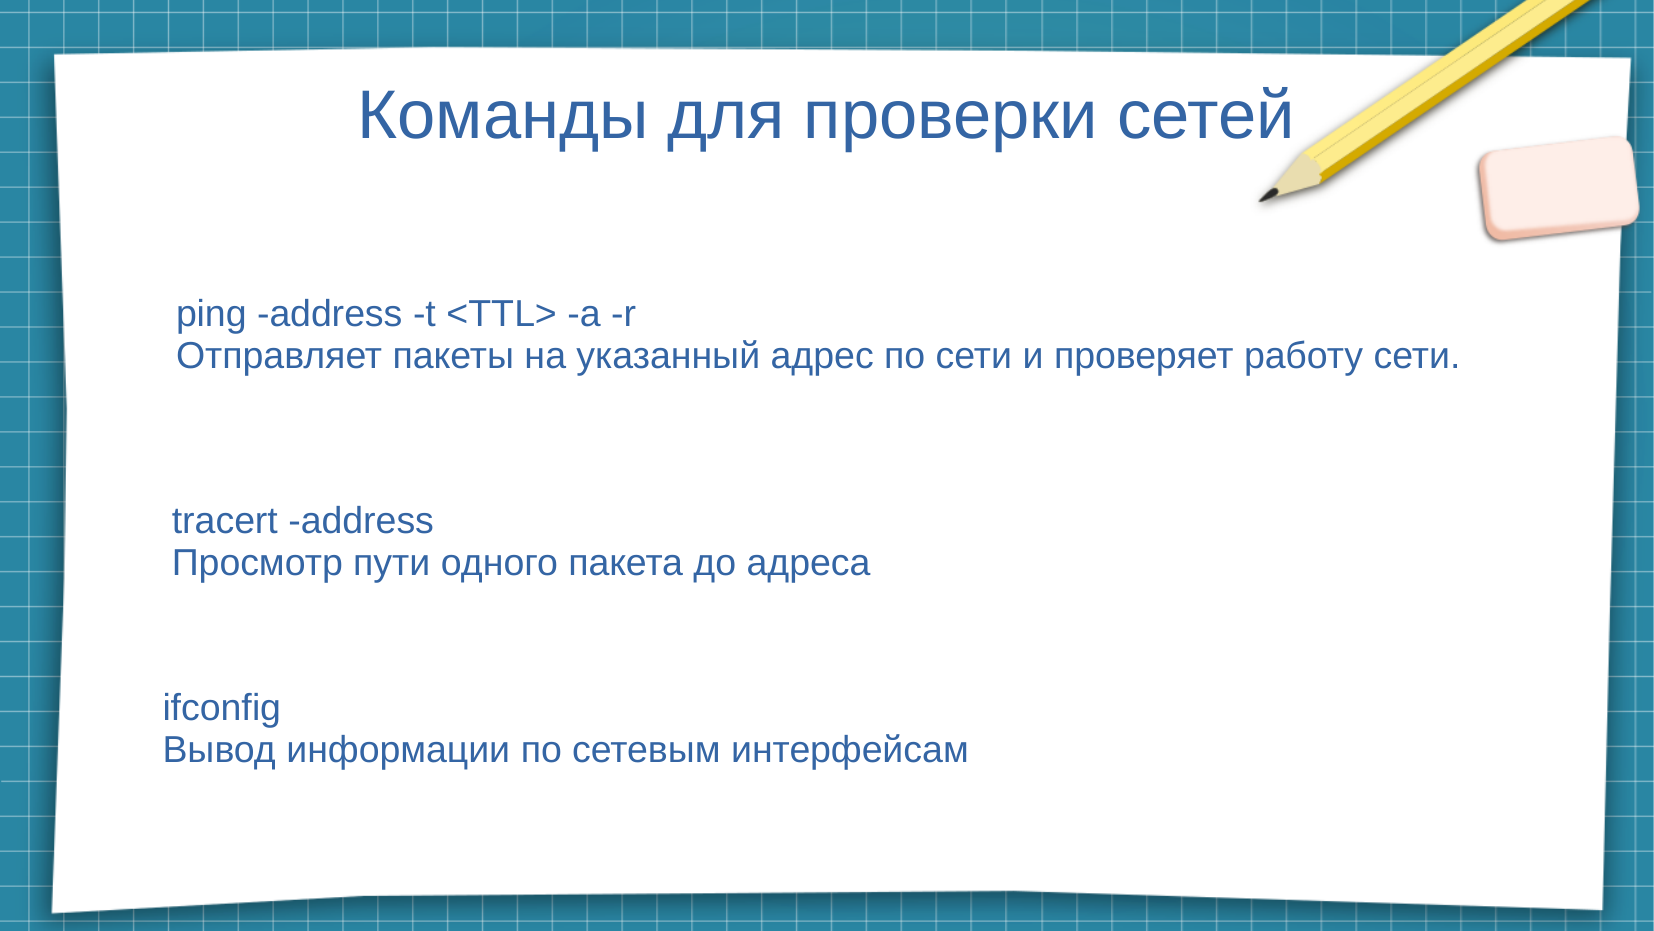

# Команды для проверки сетей
ping -address -t <TTL> -a -r
Отправляет пакеты на указанный адрес по сети и проверяет работу сети.
tracert -address
Просмотр пути одного пакета до адреса
ifconfig
Вывод информации по сетевым интерфейсам